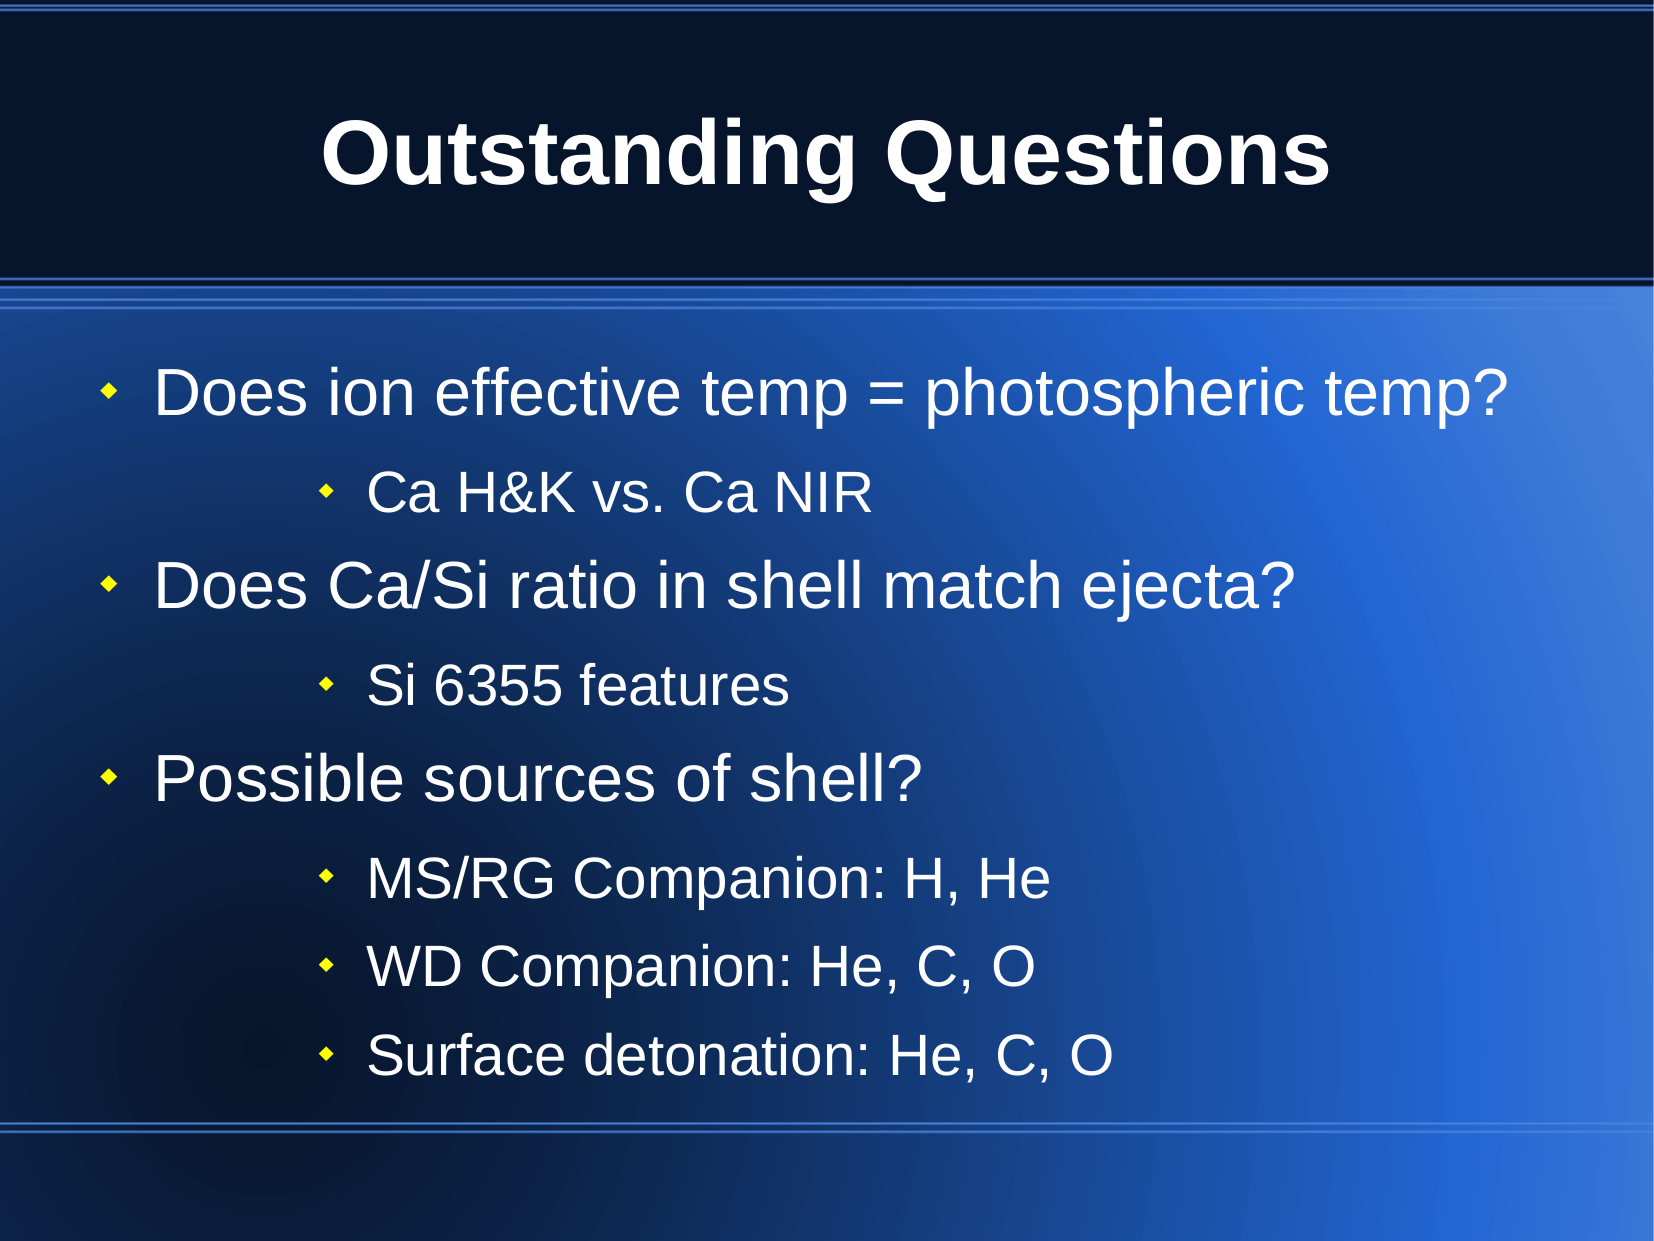

# Outstanding Questions
Does ion effective temp = photospheric temp?
Ca H&K vs. Ca NIR
Does Ca/Si ratio in shell match ejecta?
Si 6355 features
Possible sources of shell?
MS/RG Companion: H, He
WD Companion: He, C, O
Surface detonation: He, C, O